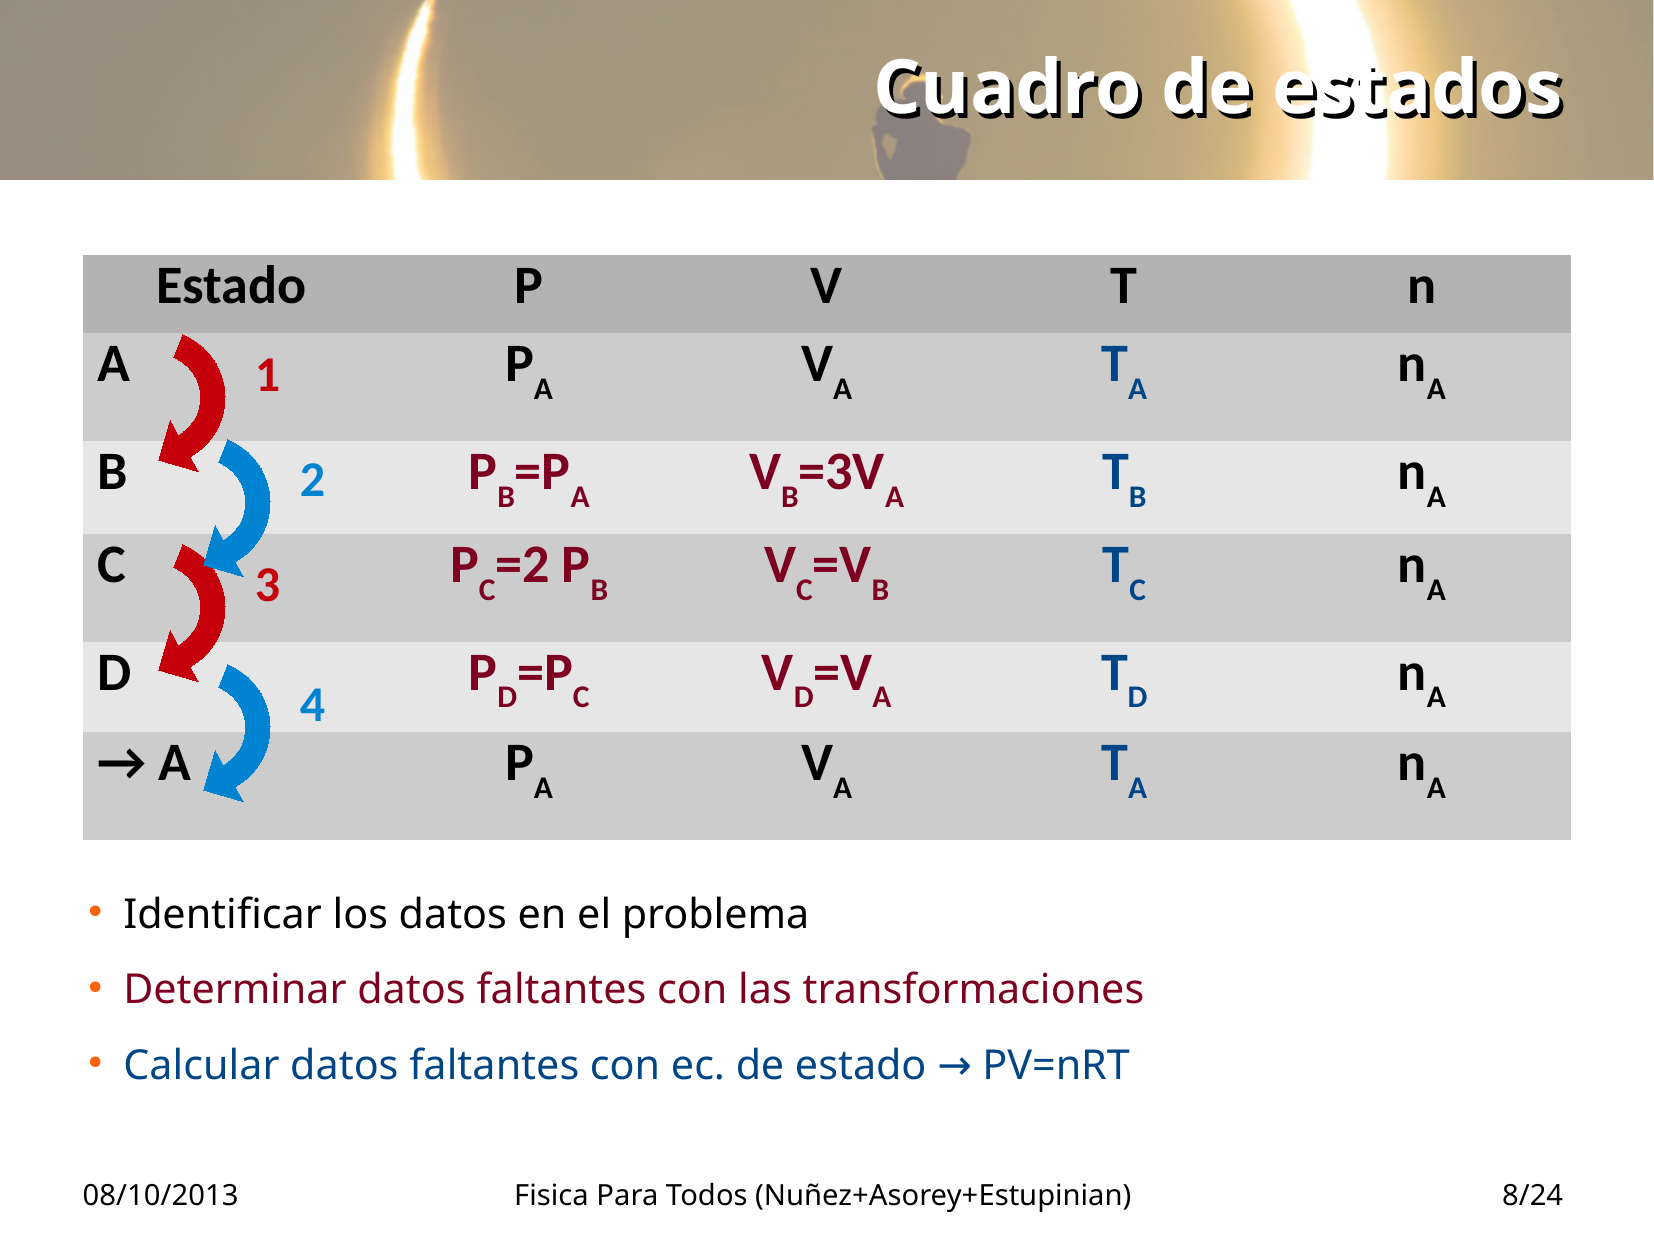

# Cuadro de estados
| Estado | P | V | T | n |
| --- | --- | --- | --- | --- |
| A | PA | VA | TA | nA |
| B | PB=PA | VB=3VA | TB | nA |
| C | PC=2 PB | VC=VB | TC | nA |
| D | PD=PC | VD=VA | TD | nA |
| → A | PA | VA | TA | nA |
1
2
3
4
Identificar los datos en el problema
Determinar datos faltantes con las transformaciones
Calcular datos faltantes con ec. de estado → PV=nRT
08/10/2013
Fisica Para Todos (Nuñez+Asorey+Estupinian)
8